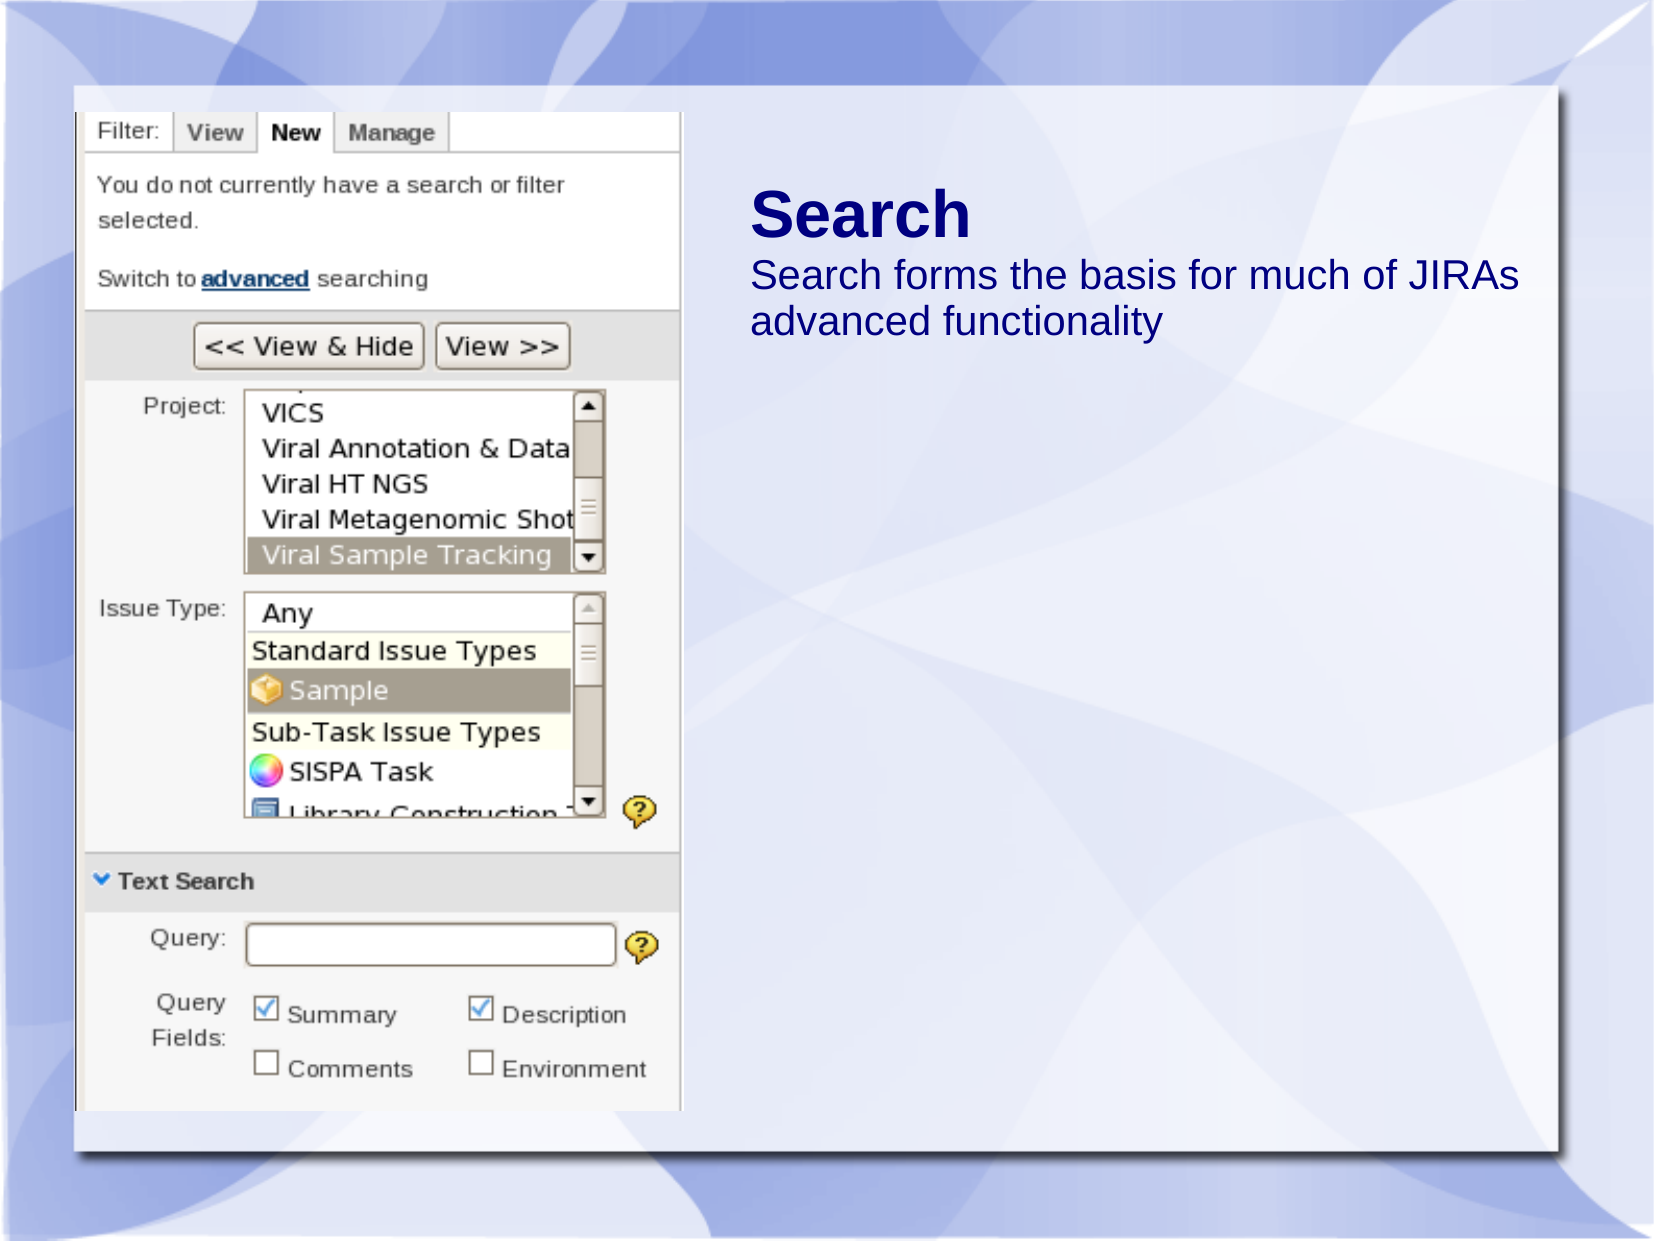

# Search
Search forms the basis for much of JIRAs advanced functionality